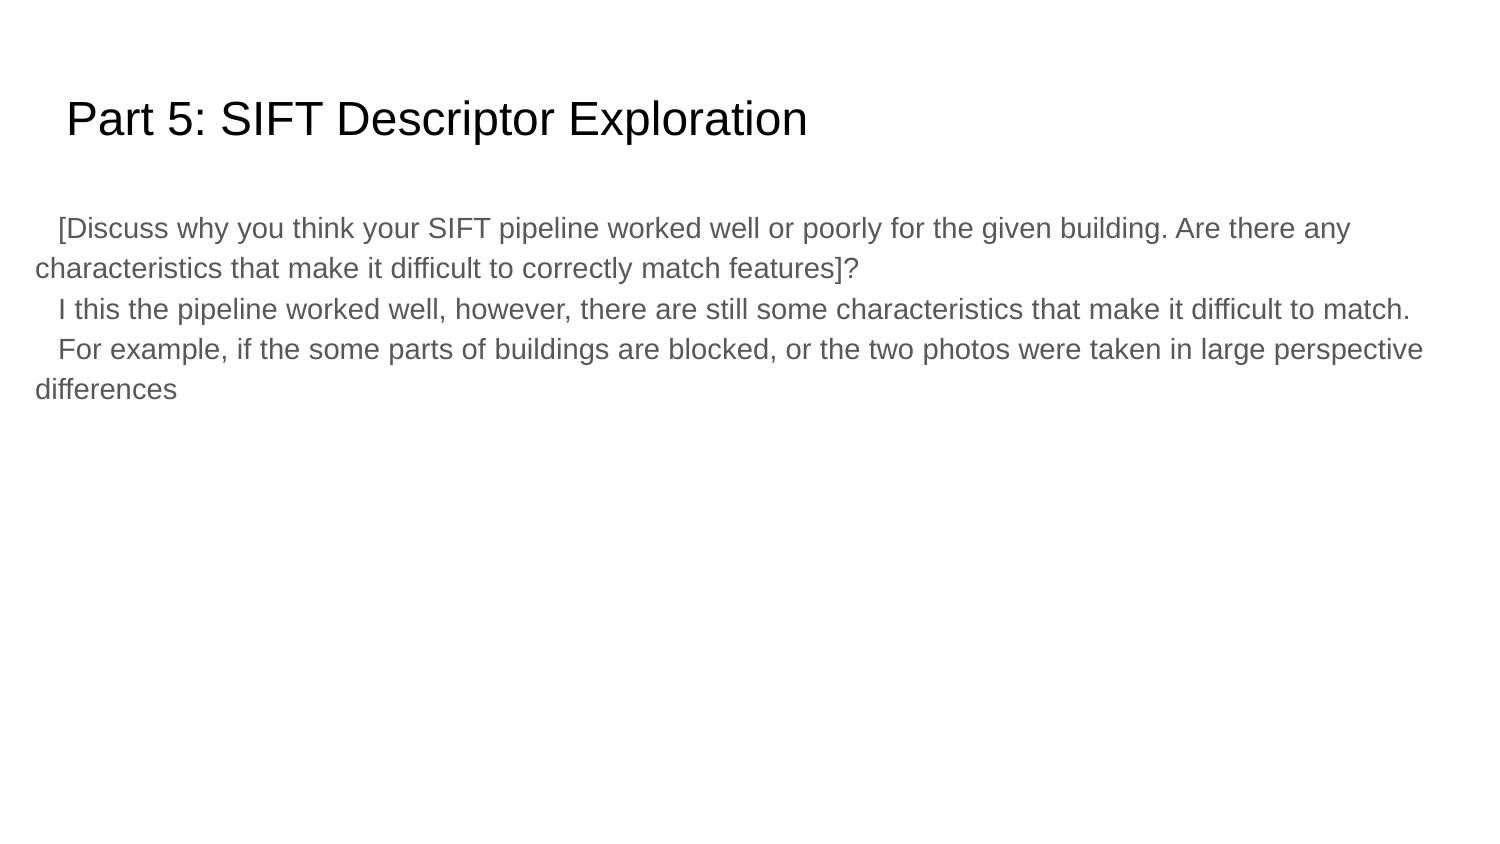

# Part 5: SIFT Descriptor Exploration
[Discuss why you think your SIFT pipeline worked well or poorly for the given building. Are there any characteristics that make it difficult to correctly match features]?
I this the pipeline worked well, however, there are still some characteristics that make it difficult to match.
For example, if the some parts of buildings are blocked, or the two photos were taken in large perspective differences